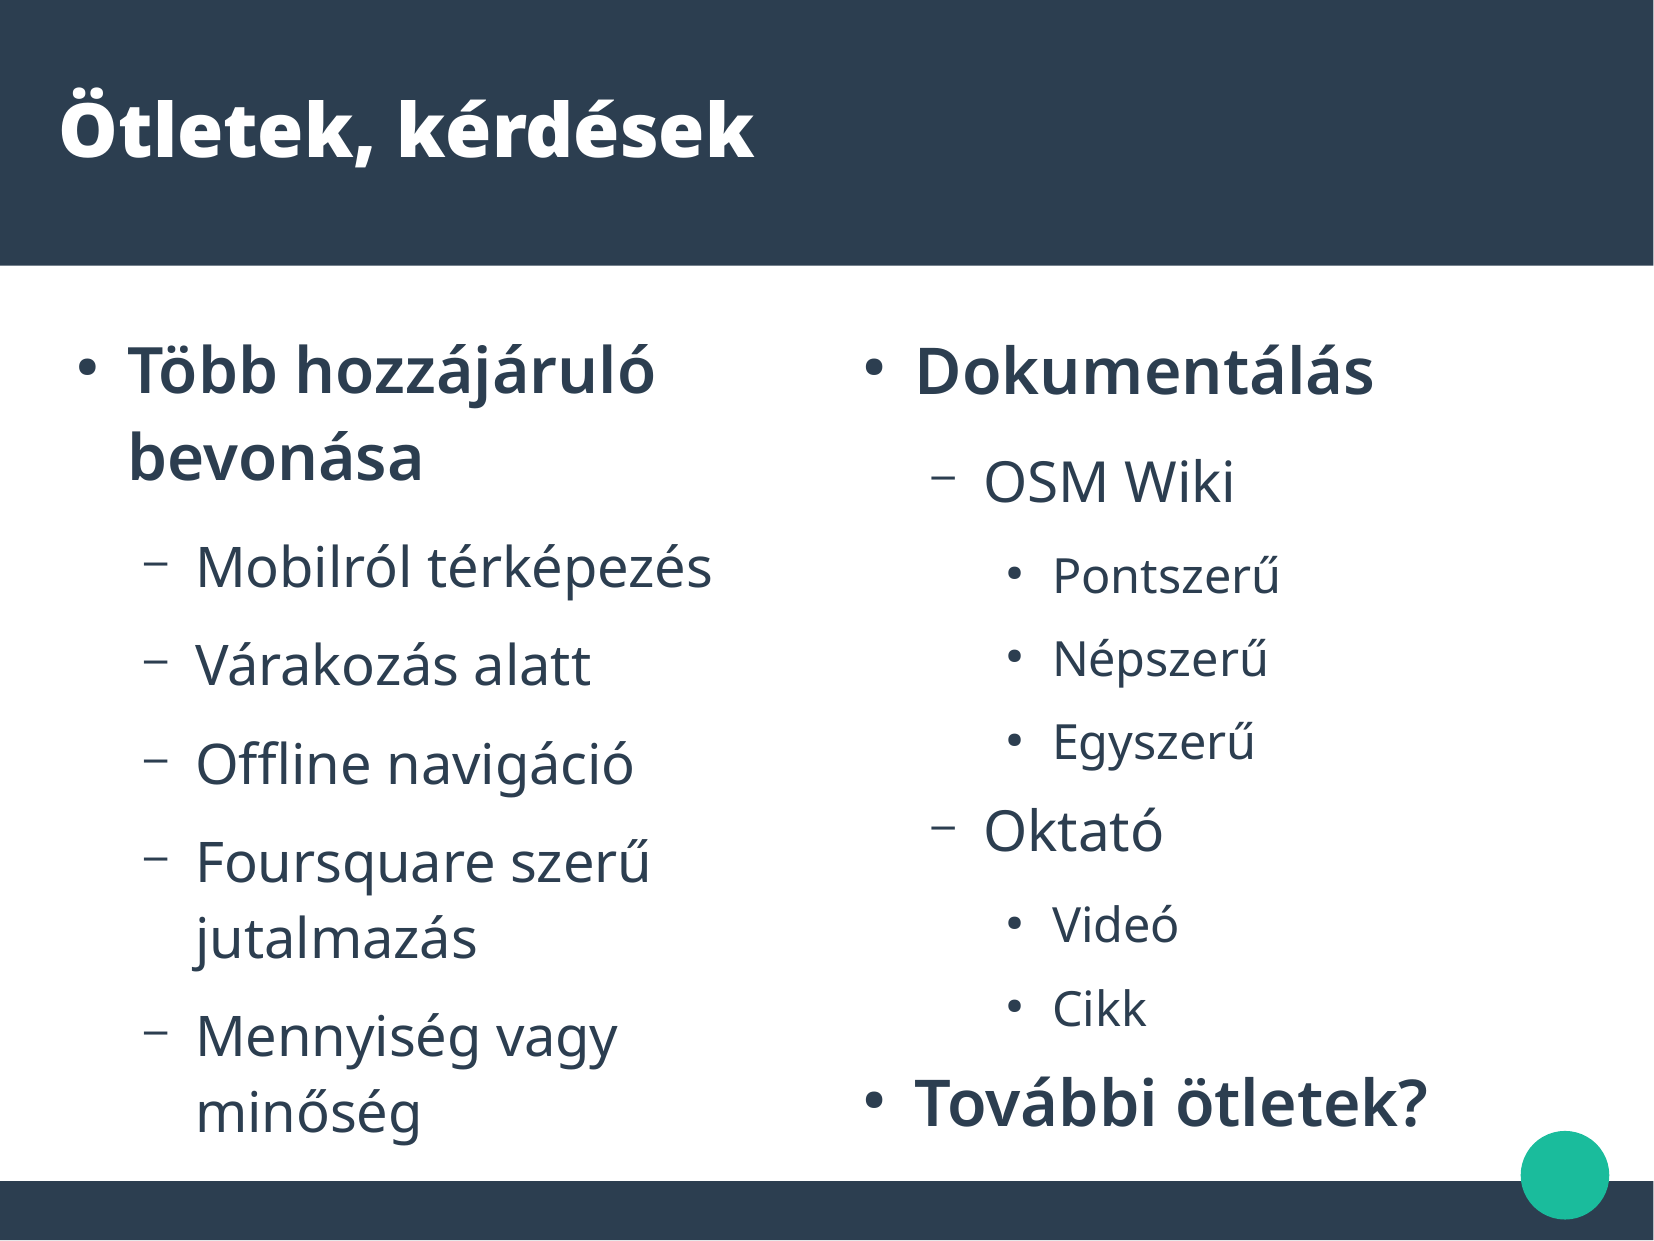

# Ötletek, kérdések
Több hozzájáruló bevonása
Mobilról térképezés
Várakozás alatt
Offline navigáció
Foursquare szerű jutalmazás
Mennyiség vagy minőség
Dokumentálás
OSM Wiki
Pontszerű
Népszerű
Egyszerű
Oktató
Videó
Cikk
További ötletek?